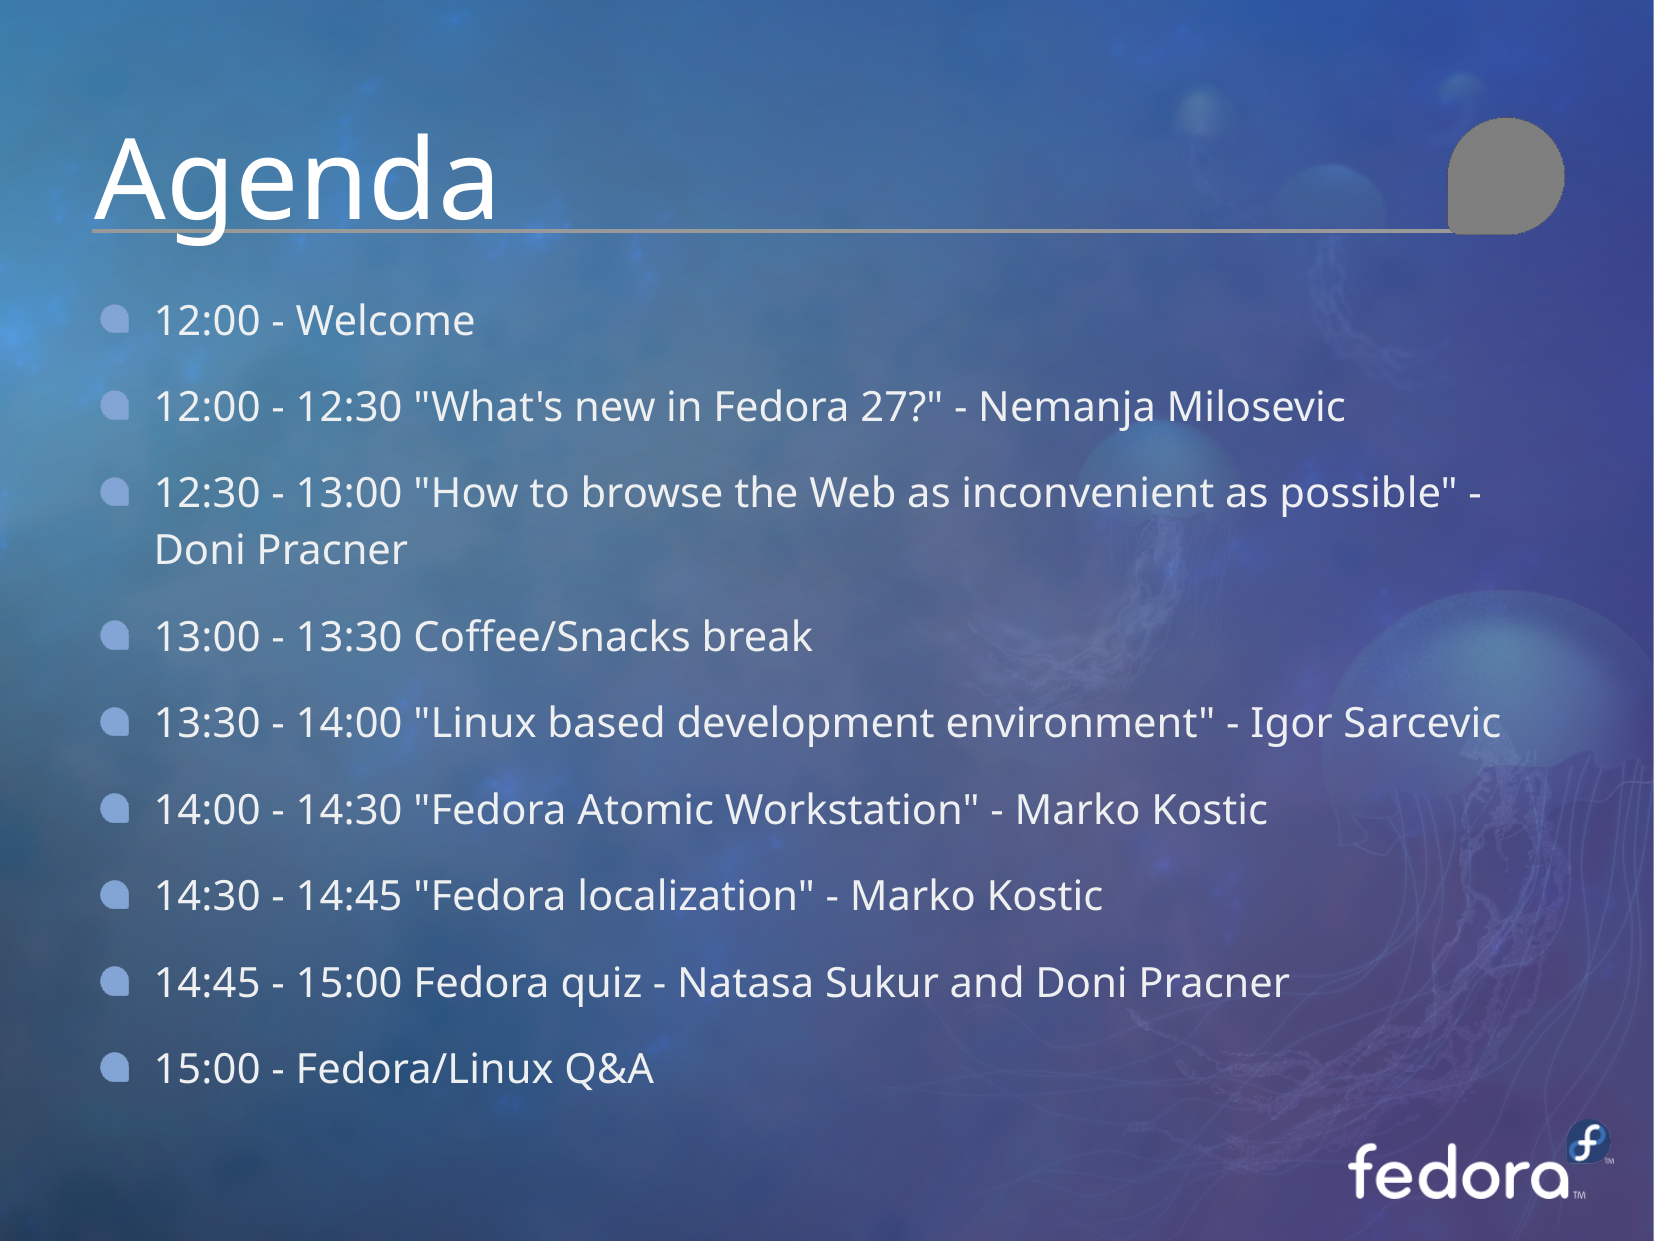

Agenda
# 12:00 - Welcome
12:00 - 12:30 "What's new in Fedora 27?" - Nemanja Milosevic
12:30 - 13:00 "How to browse the Web as inconvenient as possible" - Doni Pracner
13:00 - 13:30 Coffee/Snacks break
13:30 - 14:00 "Linux based development environment" - Igor Sarcevic
14:00 - 14:30 "Fedora Atomic Workstation" - Marko Kostic
14:30 - 14:45 "Fedora localization" - Marko Kostic
14:45 - 15:00 Fedora quiz - Natasa Sukur and Doni Pracner
15:00 - Fedora/Linux Q&A